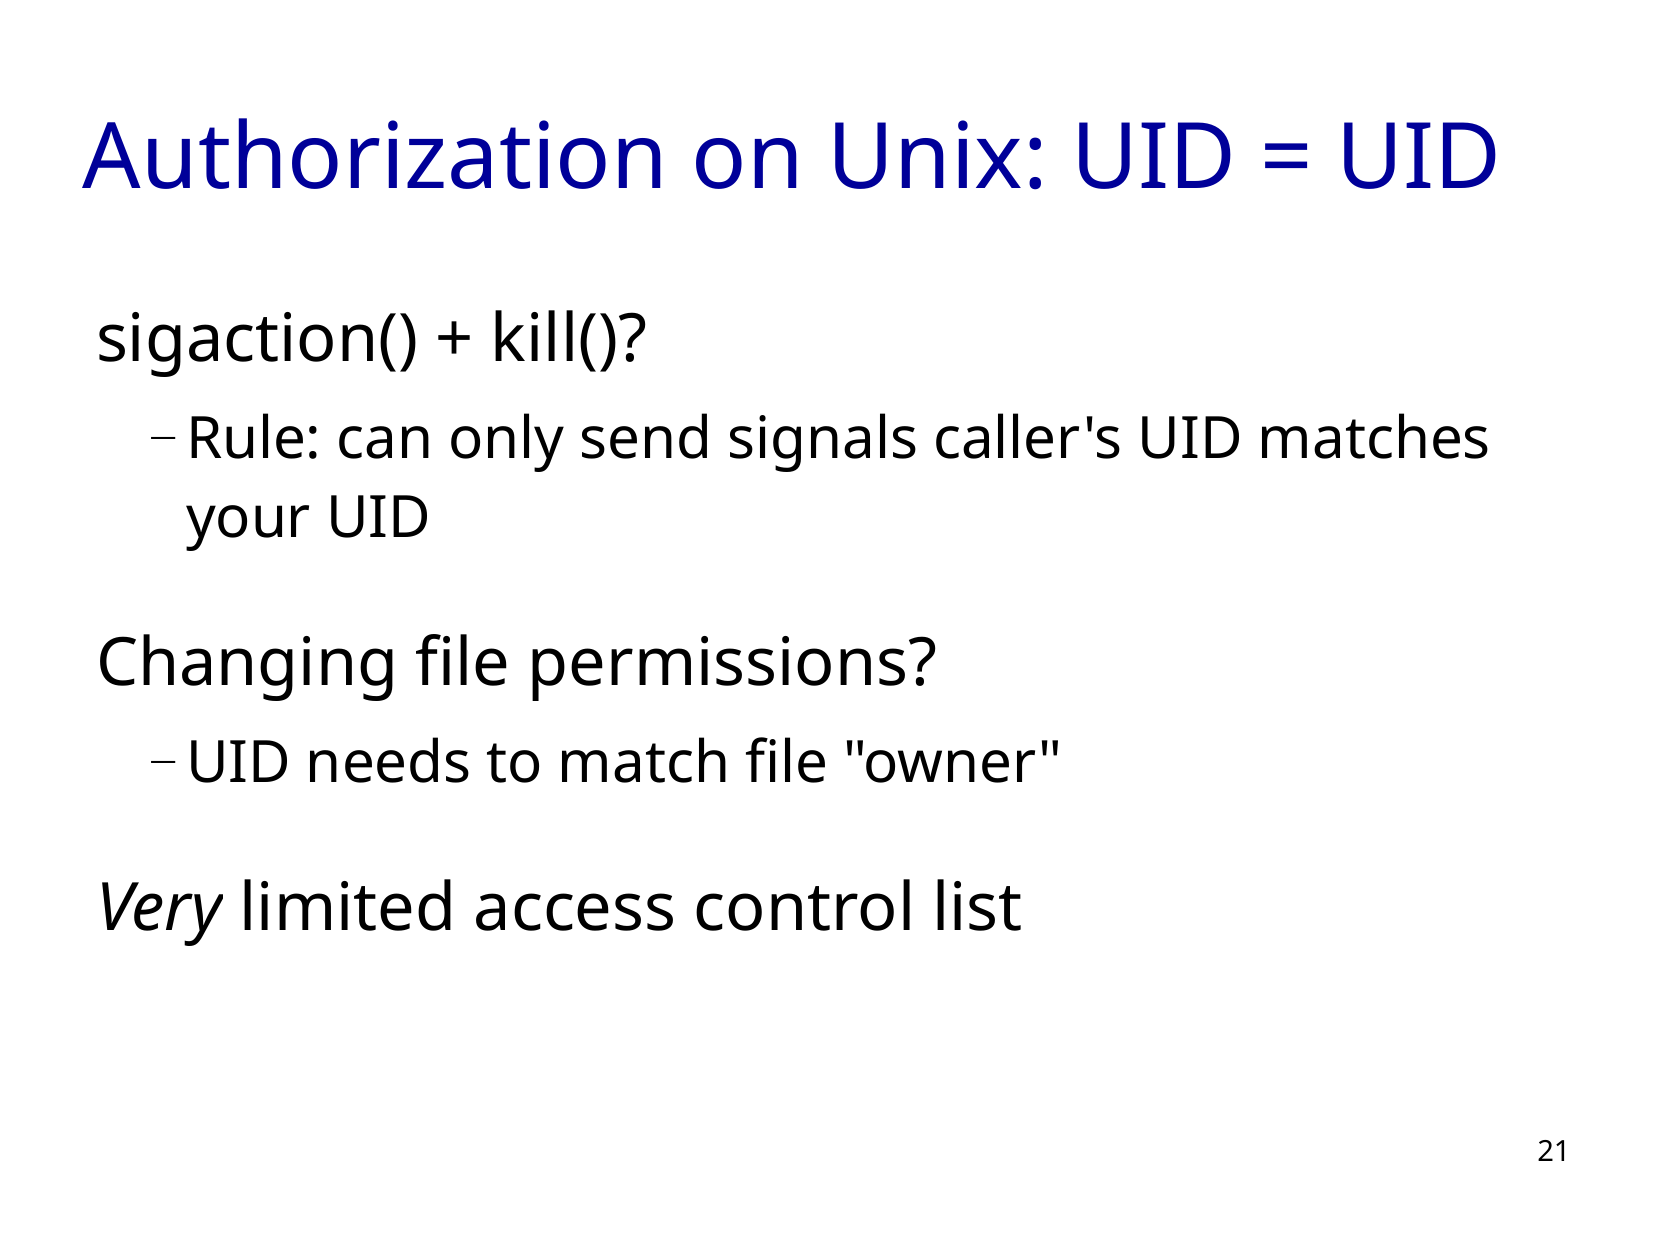

# Authorization on Unix: UID = UID
sigaction() + kill()?
Rule: can only send signals caller's UID matches your UID
Changing file permissions?
UID needs to match file "owner"
Very limited access control list
21